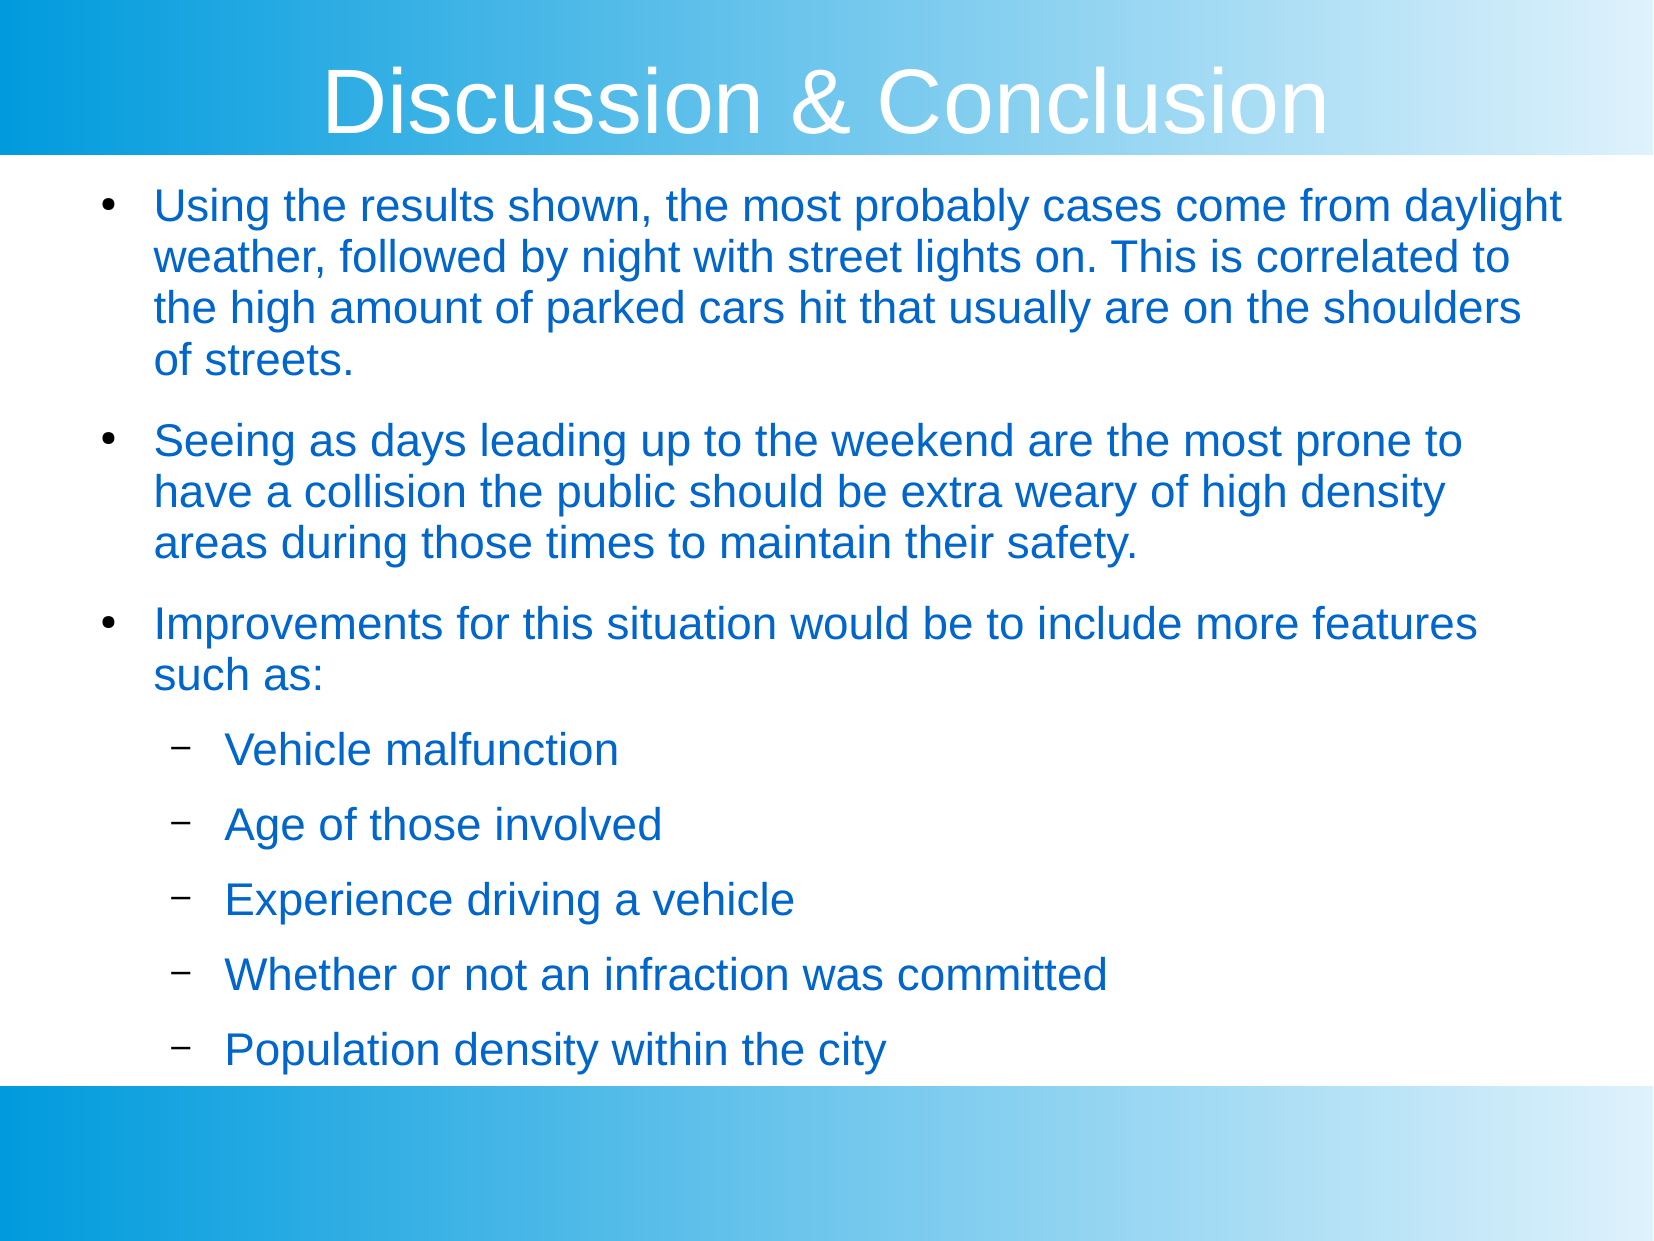

# Discussion & Conclusion
Using the results shown, the most probably cases come from daylight weather, followed by night with street lights on. This is correlated to the high amount of parked cars hit that usually are on the shoulders of streets.
Seeing as days leading up to the weekend are the most prone to have a collision the public should be extra weary of high density areas during those times to maintain their safety.
Improvements for this situation would be to include more features such as:
Vehicle malfunction
Age of those involved
Experience driving a vehicle
Whether or not an infraction was committed
Population density within the city